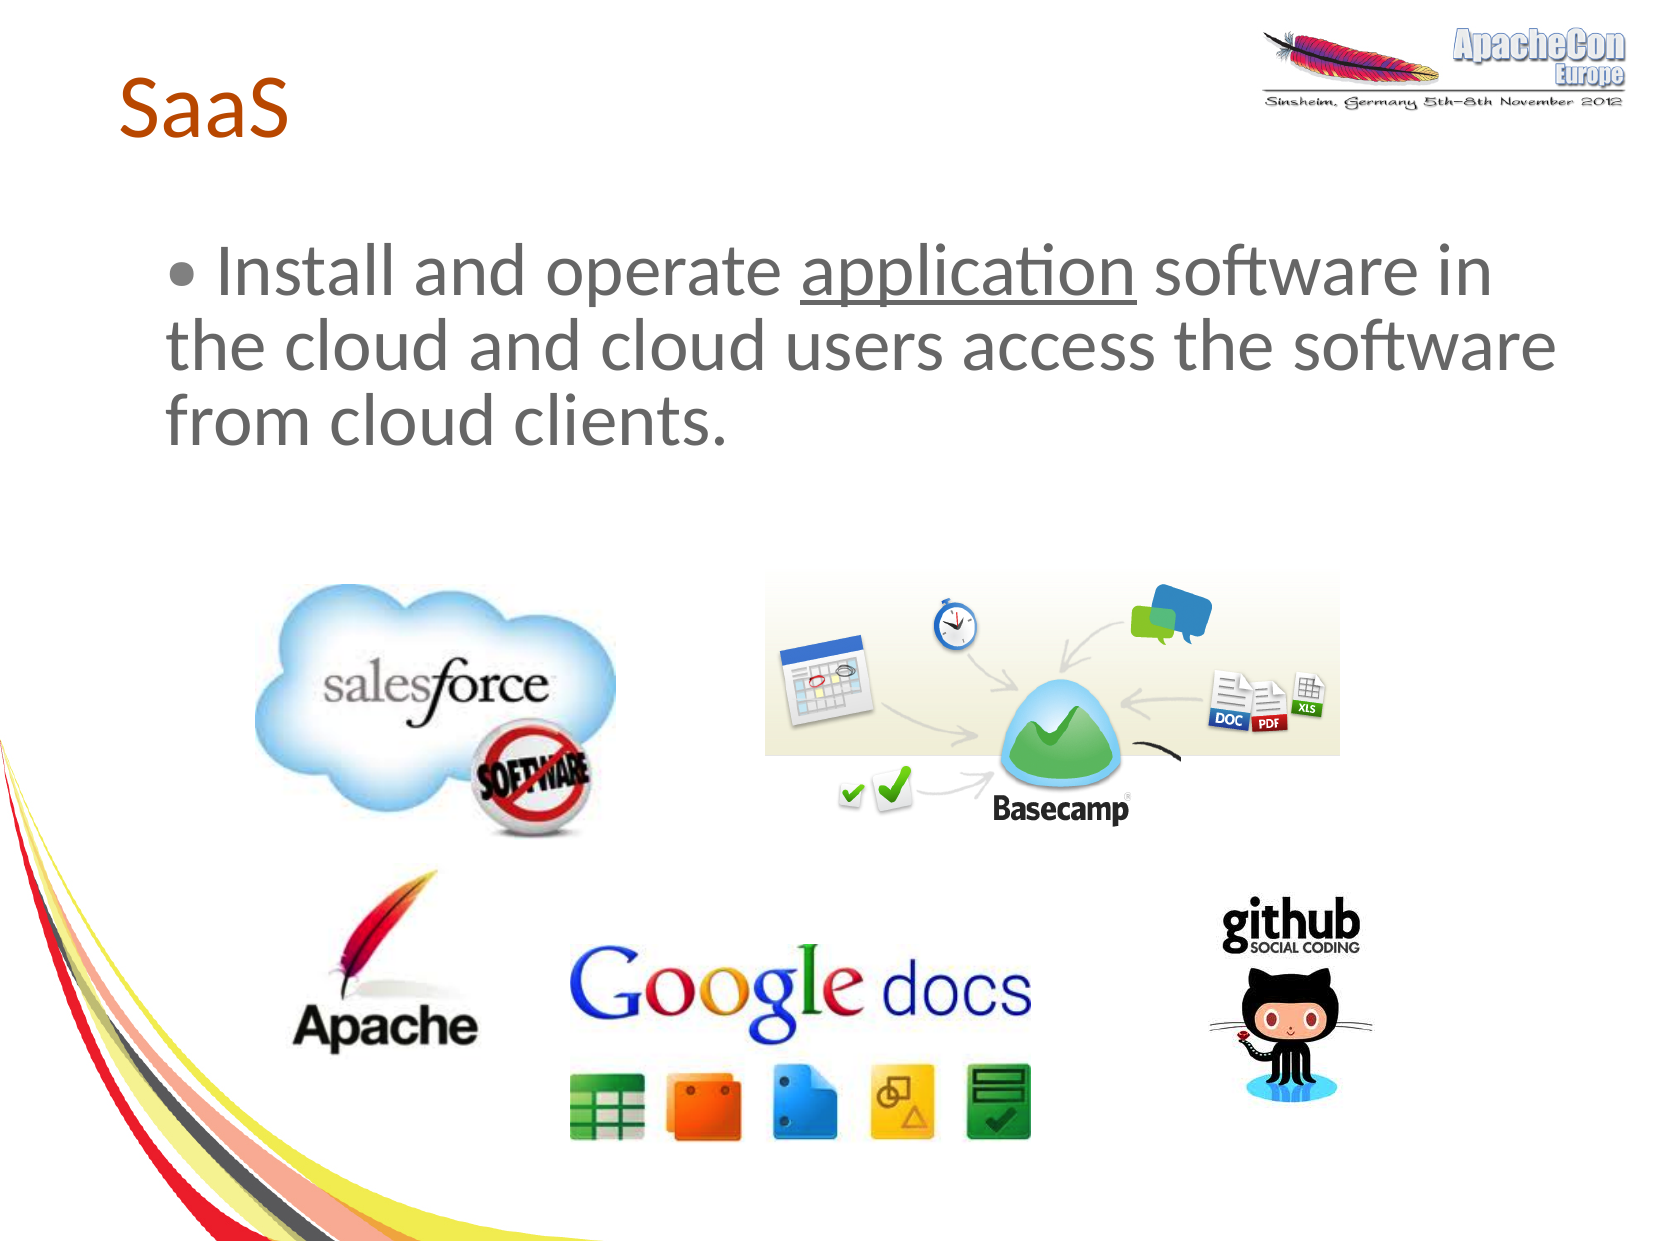

# SaaS
 Install and operate application software in the cloud and cloud users access the software from cloud clients.